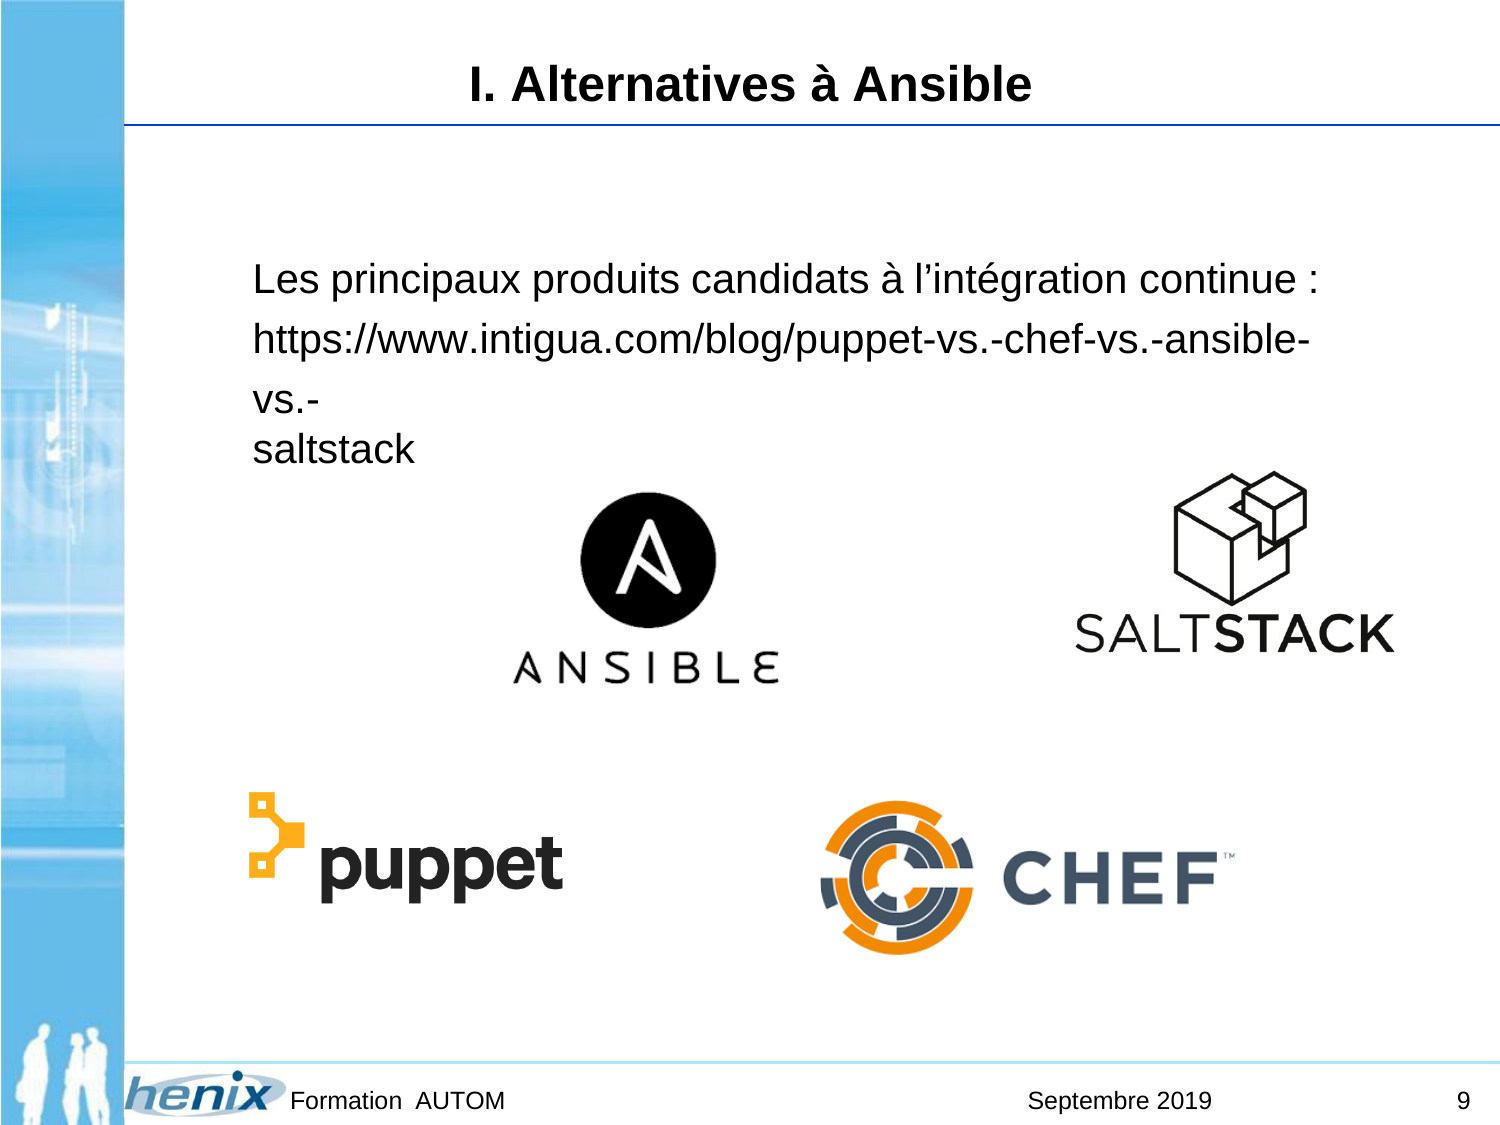

I. Alternatives à Ansible
Les principaux produits candidats à l’intégration continue : https://www.intigua.com/blog/puppet-vs.-chef-vs.-ansible-vs.-
saltstack
Formation AUTOM
Septembre 2019